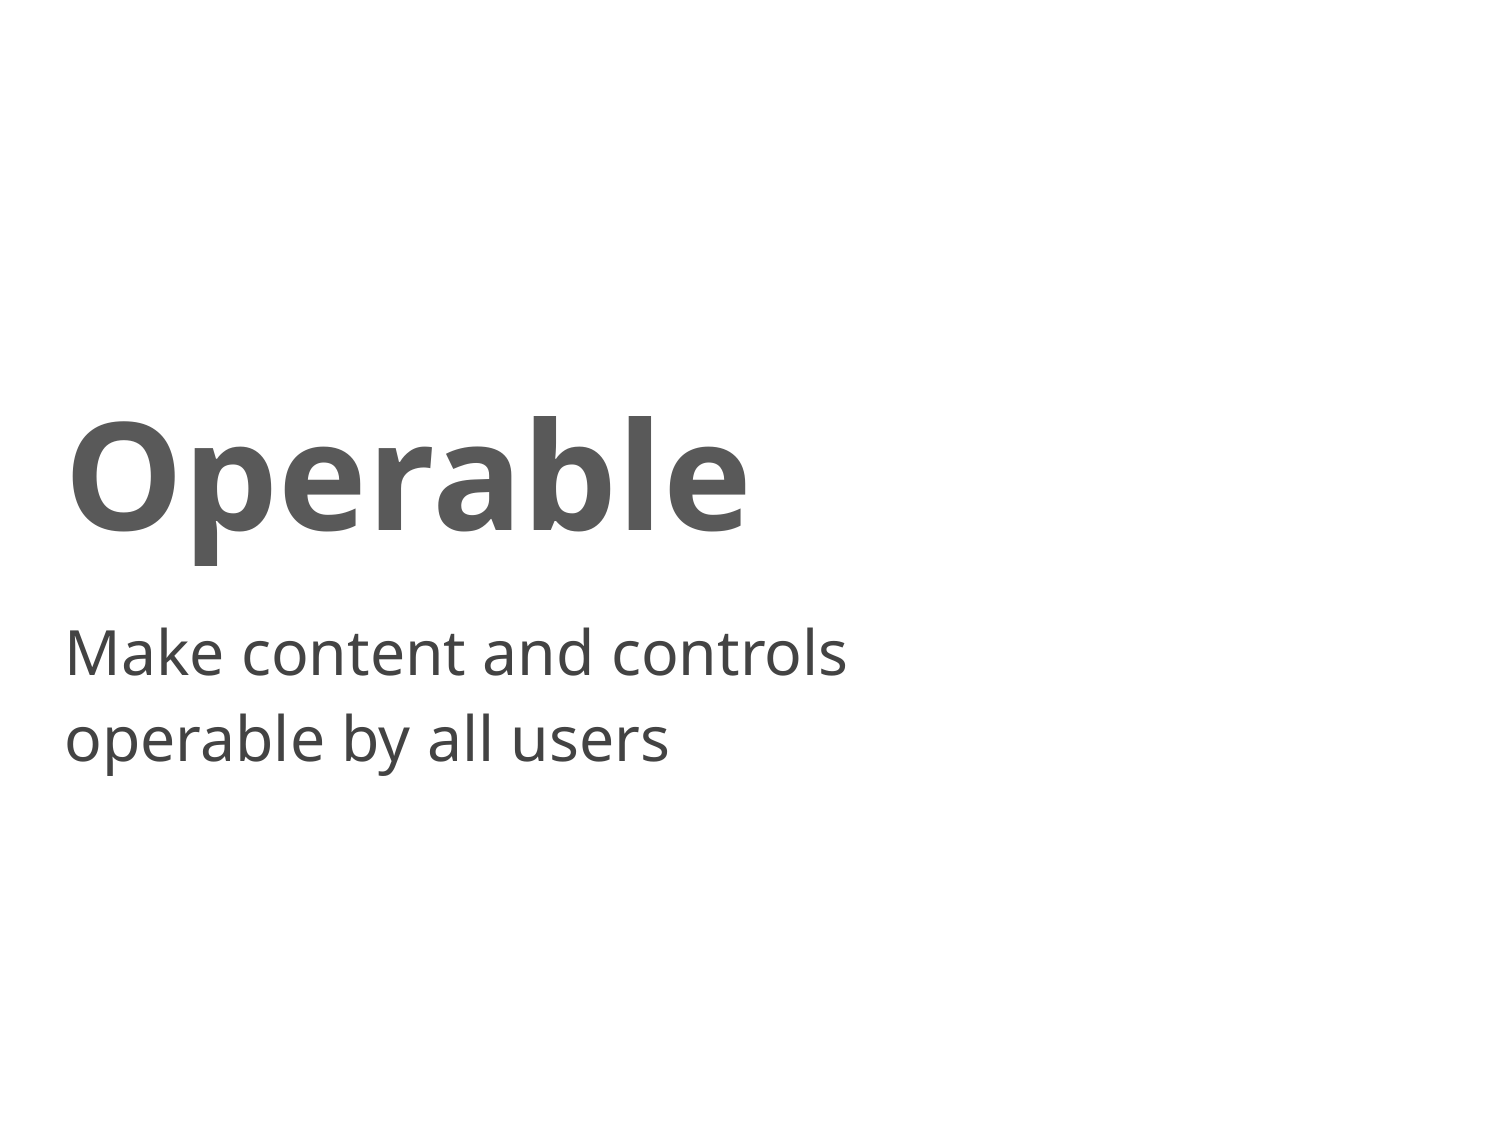

Operable
# Make content and controls operable by all users